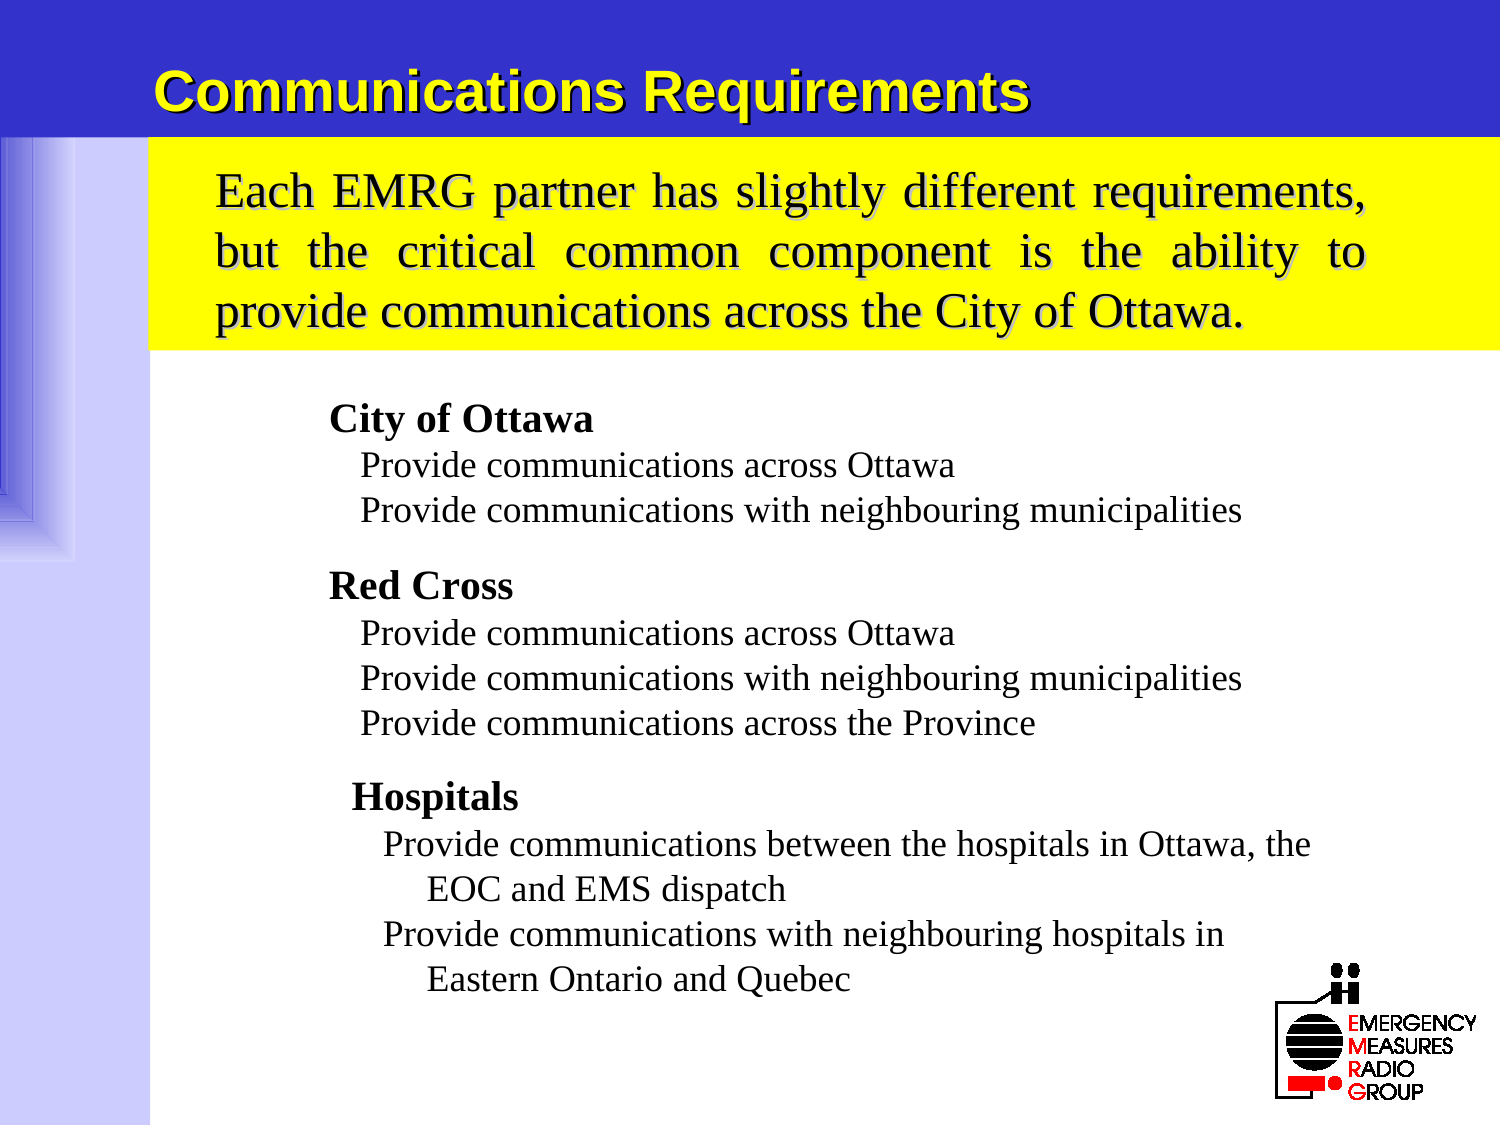

Communications Requirements
Each EMRG partner has slightly different requirements, but the critical common component is the ability to provide communications across the City of Ottawa.
City of Ottawa
Provide communications across Ottawa
Provide communications with neighbouring municipalities
Red Cross
Provide communications across Ottawa
Provide communications with neighbouring municipalities
Provide communications across the Province
Hospitals
Provide communications between the hospitals in Ottawa, the EOC and EMS dispatch
Provide communications with neighbouring hospitals in Eastern Ontario and Quebec